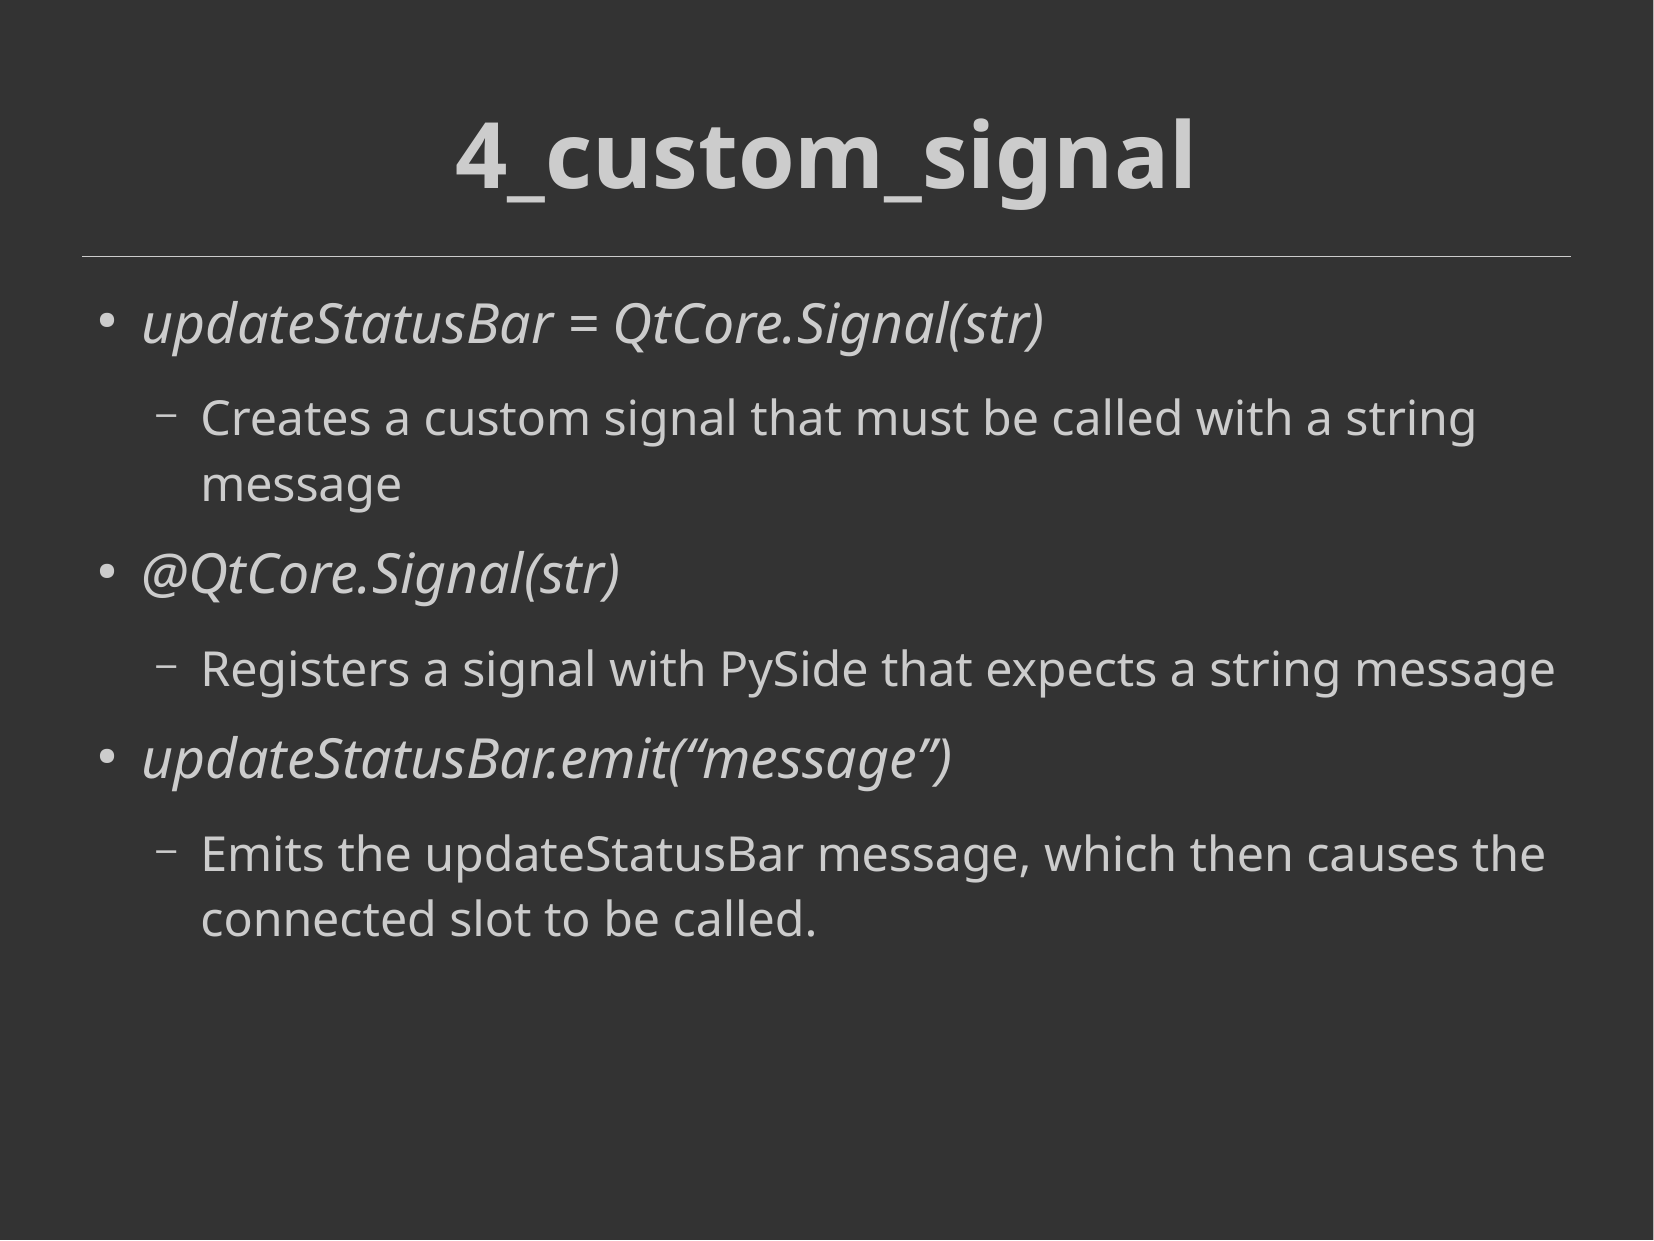

# 4_custom_signal
updateStatusBar = QtCore.Signal(str)
Creates a custom signal that must be called with a string message
@QtCore.Signal(str)
Registers a signal with PySide that expects a string message
updateStatusBar.emit(“message”)
Emits the updateStatusBar message, which then causes the connected slot to be called.